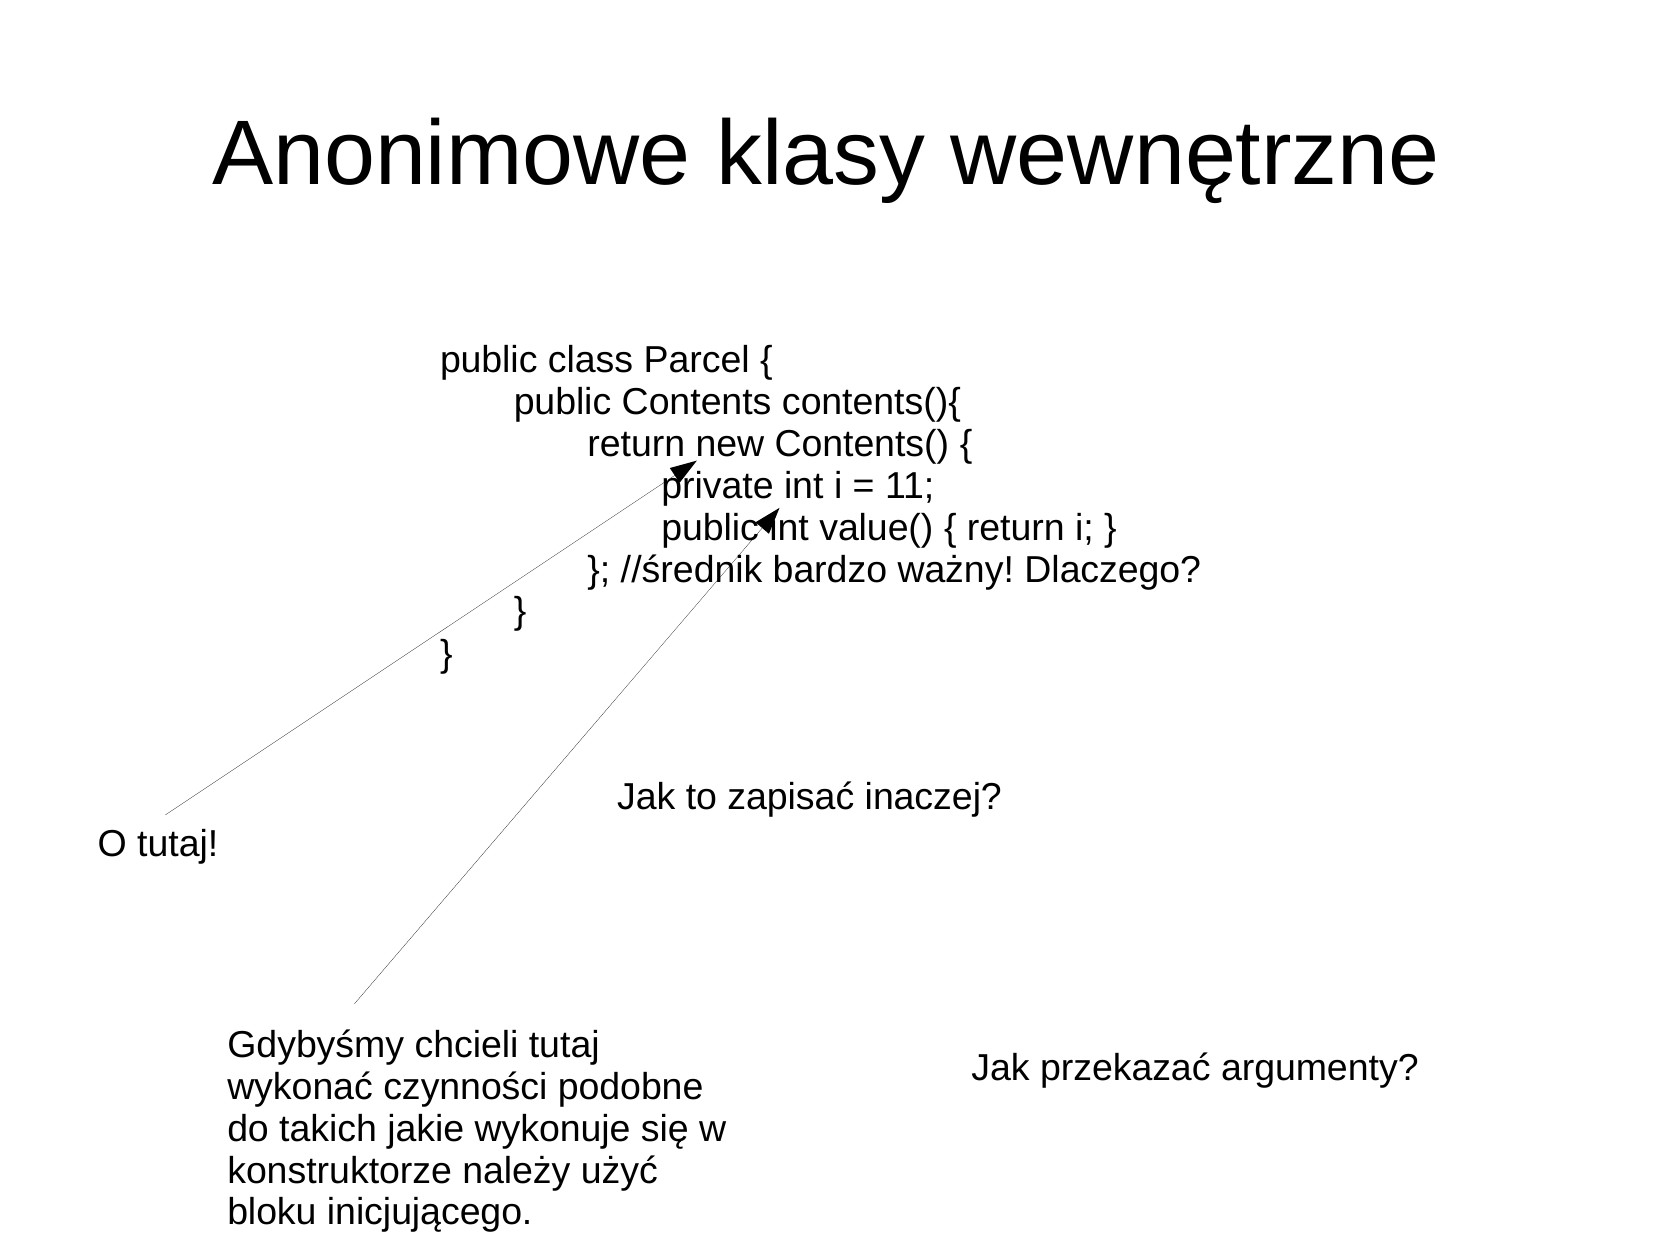

# Anonimowe klasy wewnętrzne
public class Parcel {
	public Contents contents(){
		return new Contents() {
			private int i = 11;
			public int value() { return i; }
		}; //średnik bardzo ważny! Dlaczego?
	}
}
Jak to zapisać inaczej?
O tutaj!
Gdybyśmy chcieli tutaj wykonać czynności podobne do takich jakie wykonuje się w konstruktorze należy użyć bloku inicjującego.
Jak przekazać argumenty?